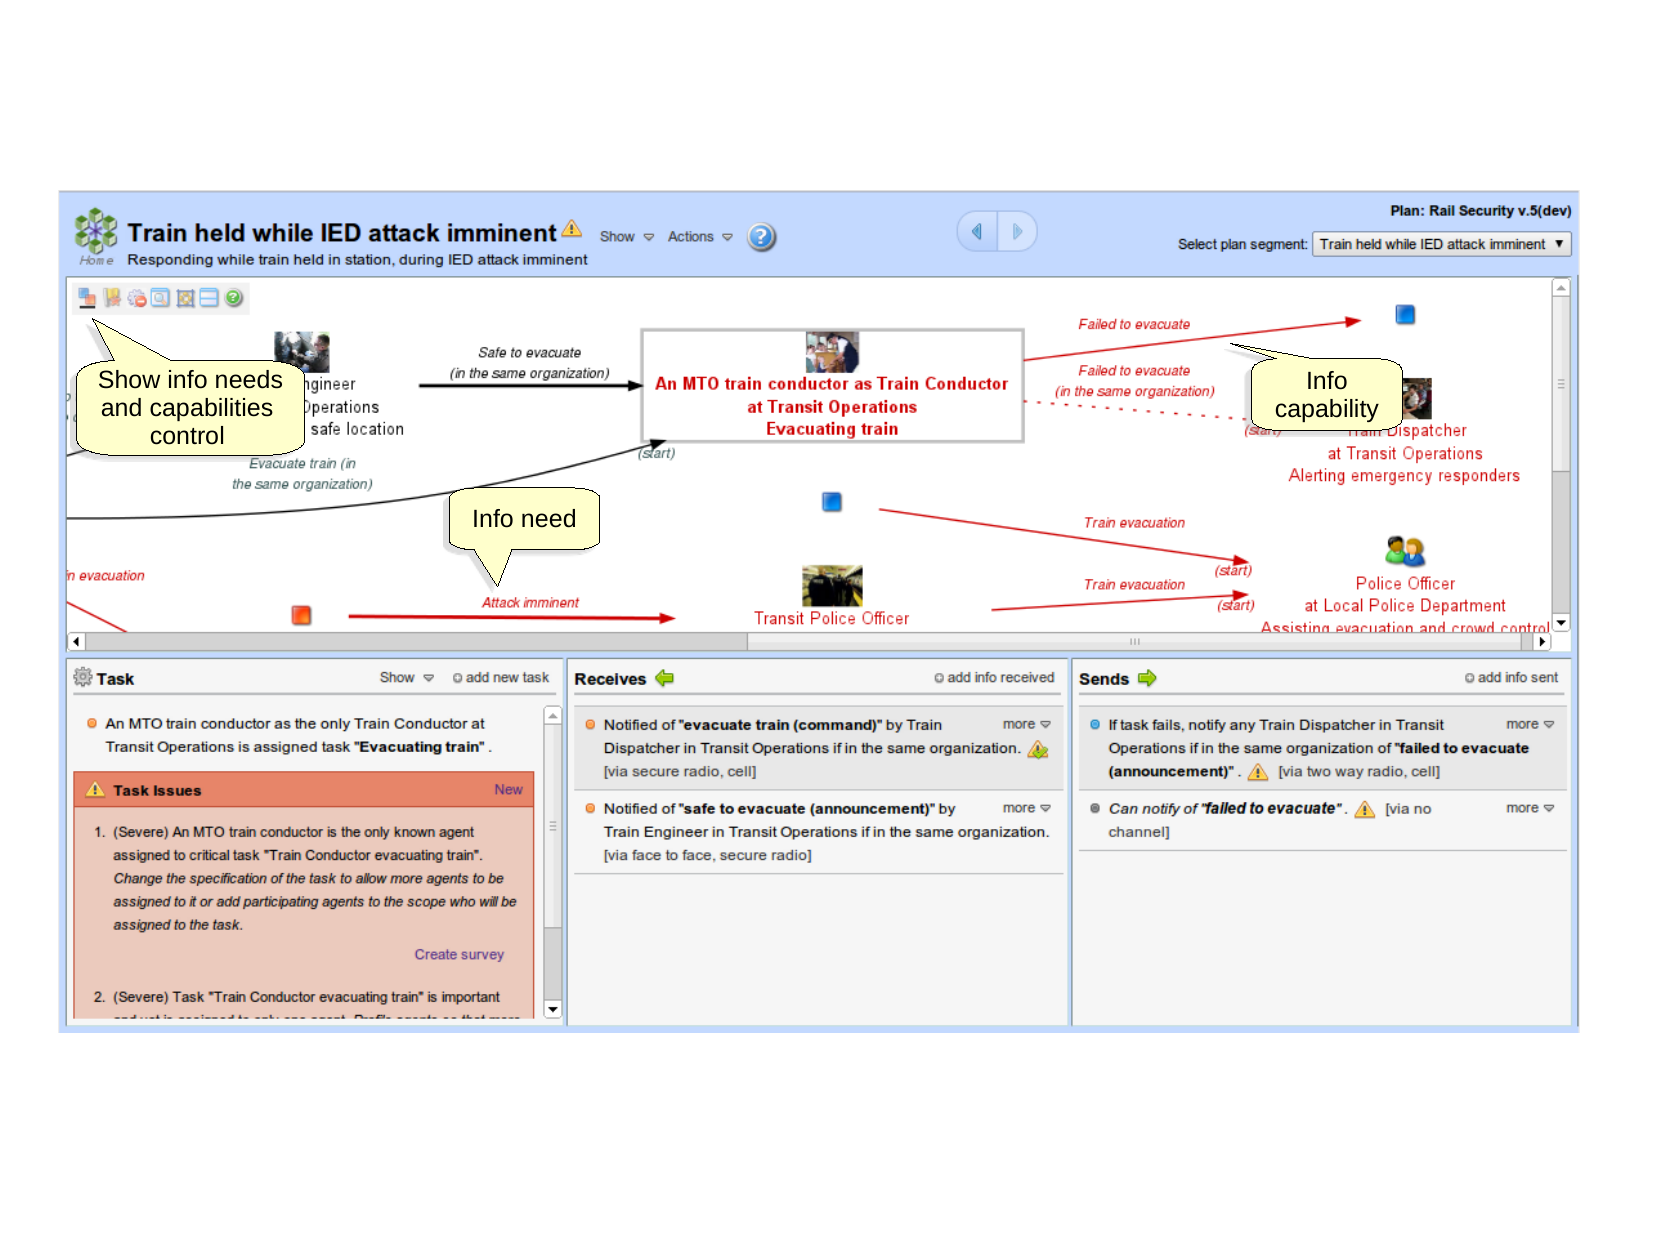

Info capability
Show info needs and capabilities control
Info need